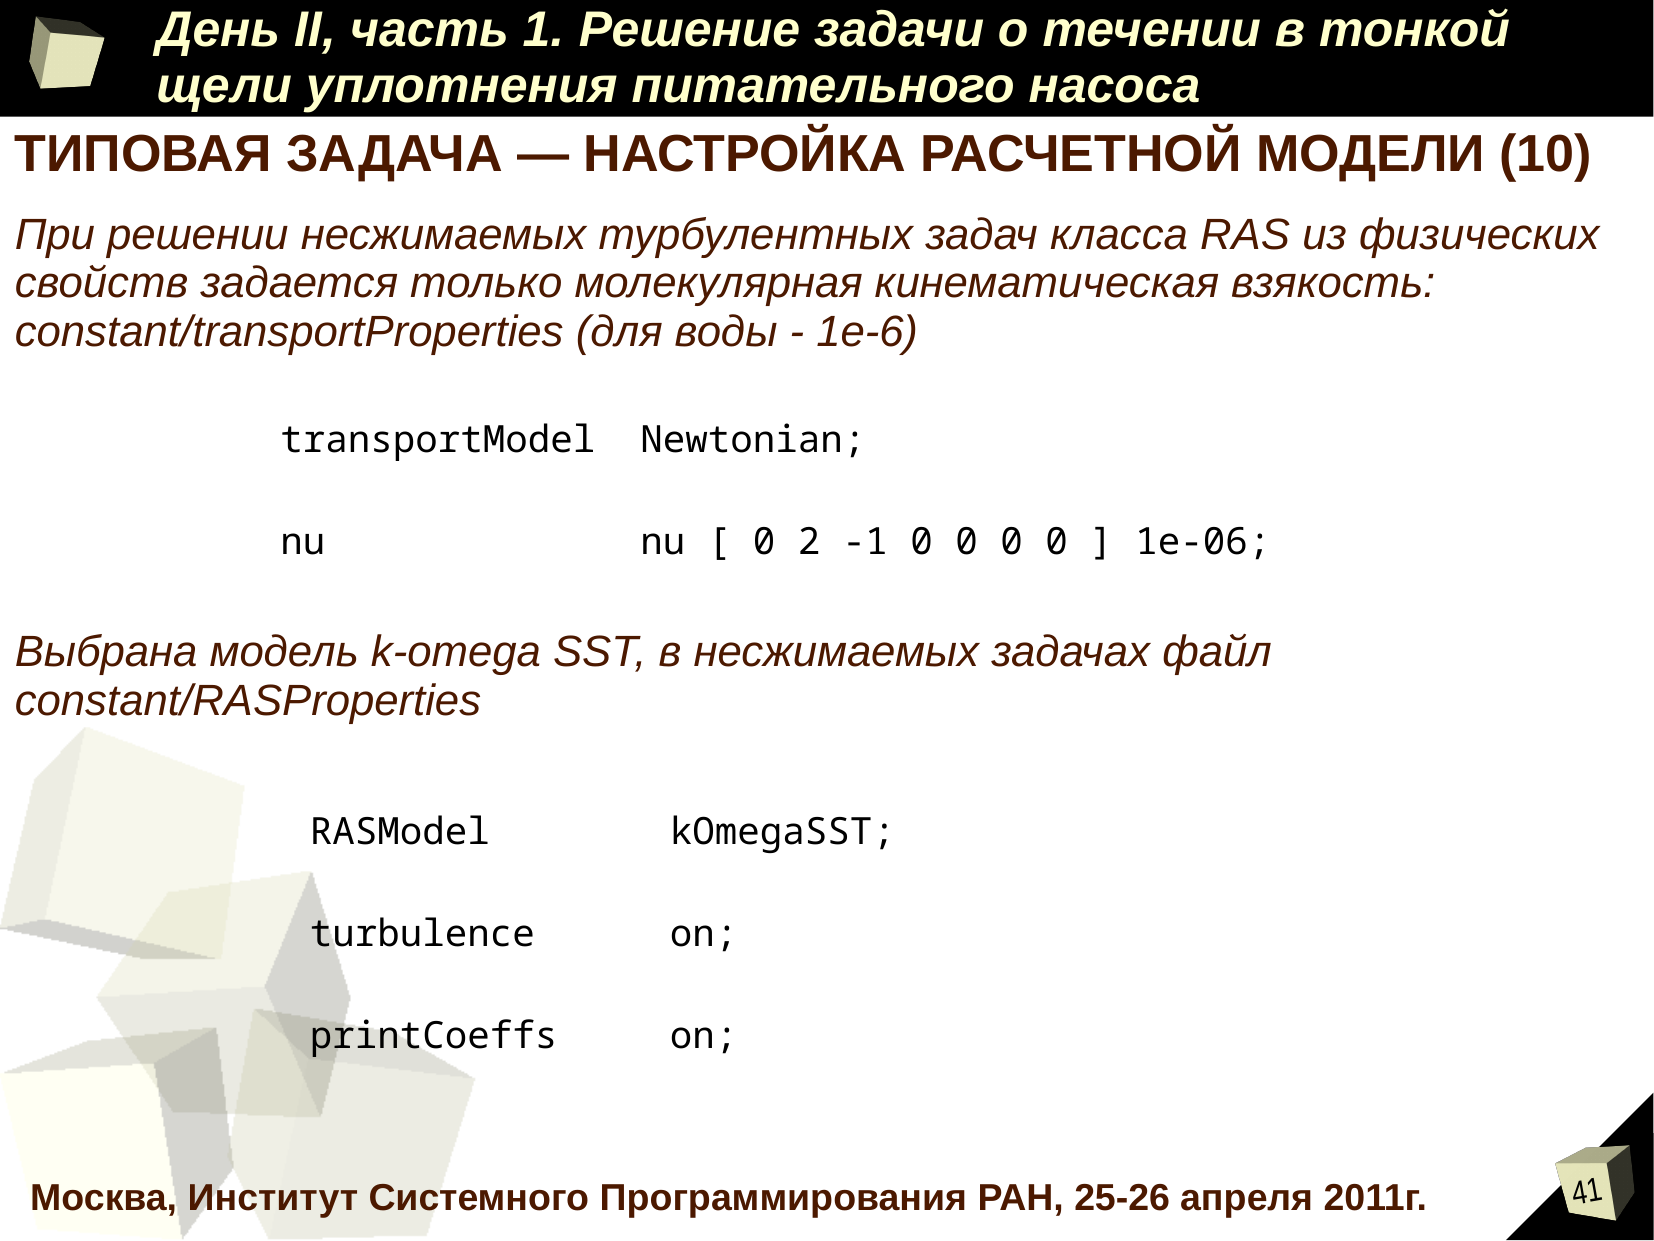

ТИПОВАЯ ЗАДАЧА — НАСТРОЙКА РАСЧЕТНОЙ МОДЕЛИ (10)
При решении несжимаемых турбулентных задач класса RAS из физических свойств задается только молекулярная кинематическая взякость: constant/transportProperties (для воды - 1e-6)
transportModel Newtonian;
nu nu [ 0 2 -1 0 0 0 0 ] 1e-06;
Выбрана модель k-omega SST, в несжимаемых задачах файл constant/RASProperties
RASModel kOmegaSST;
turbulence on;
printCoeffs on;